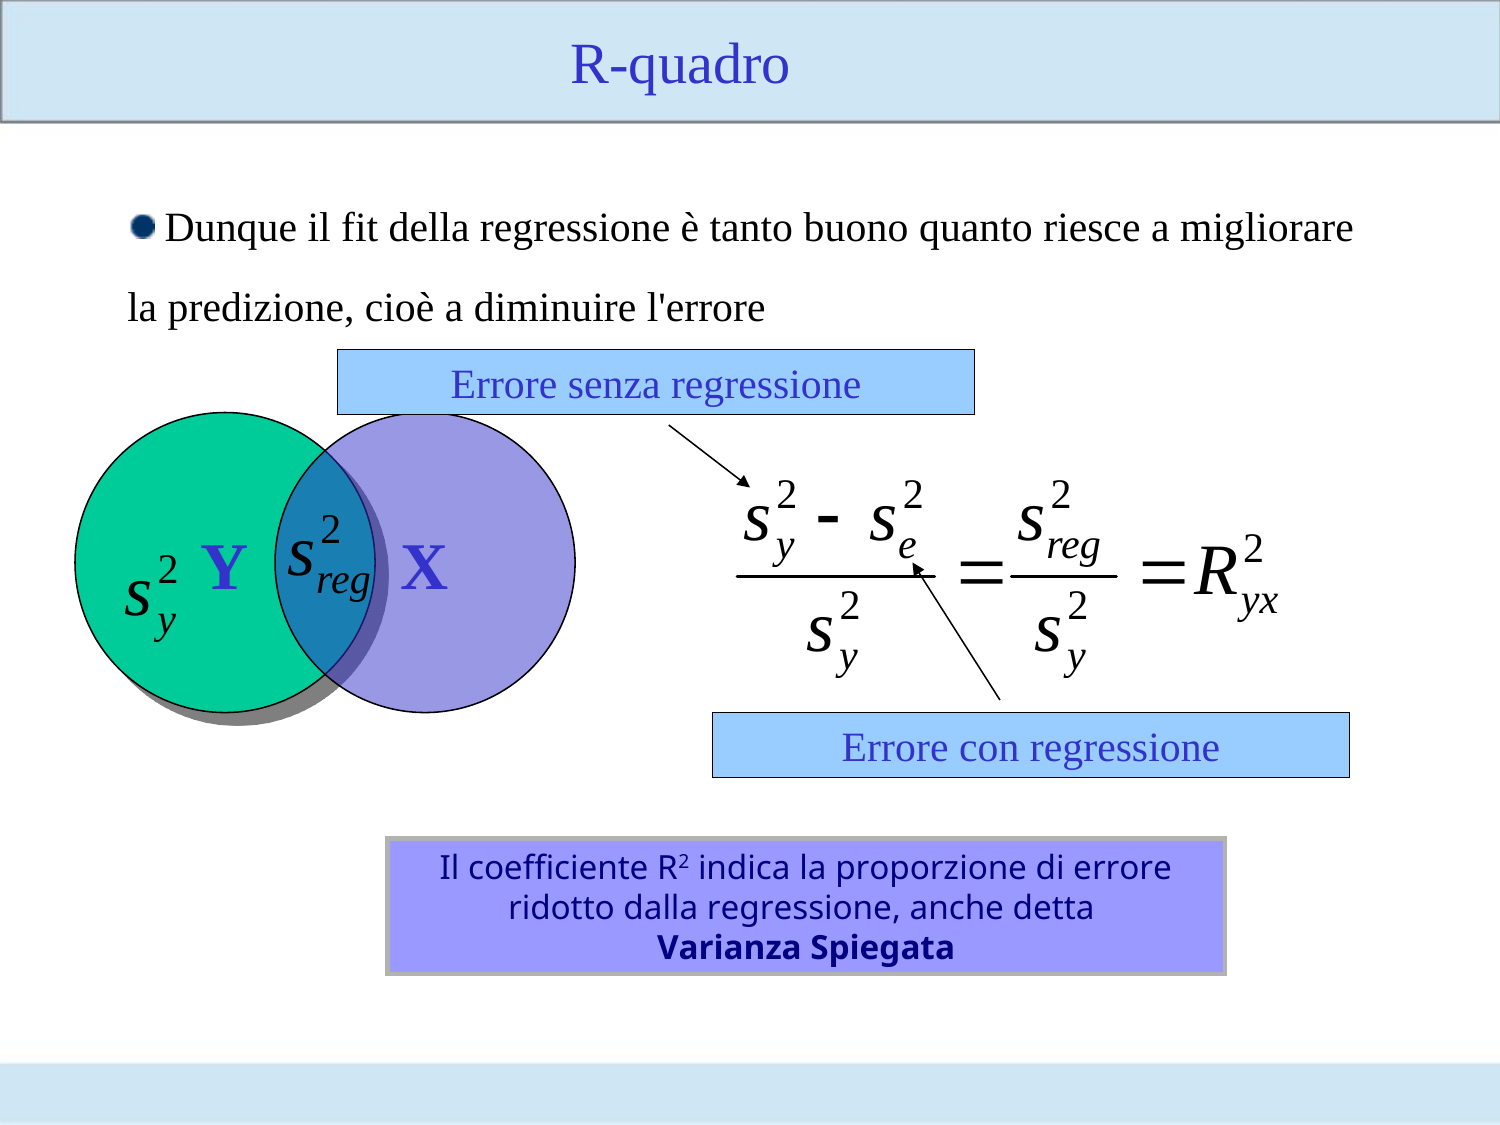

# R-quadro
 Dunque il fit della regressione è tanto buono quanto riesce a migliorare la predizione, cioè a diminuire l'errore
Errore senza regressione
Y
X
Errore con regressione
Il coefficiente R2 indica la proporzione di errore ridotto dalla regressione, anche detta
Varianza Spiegata
72